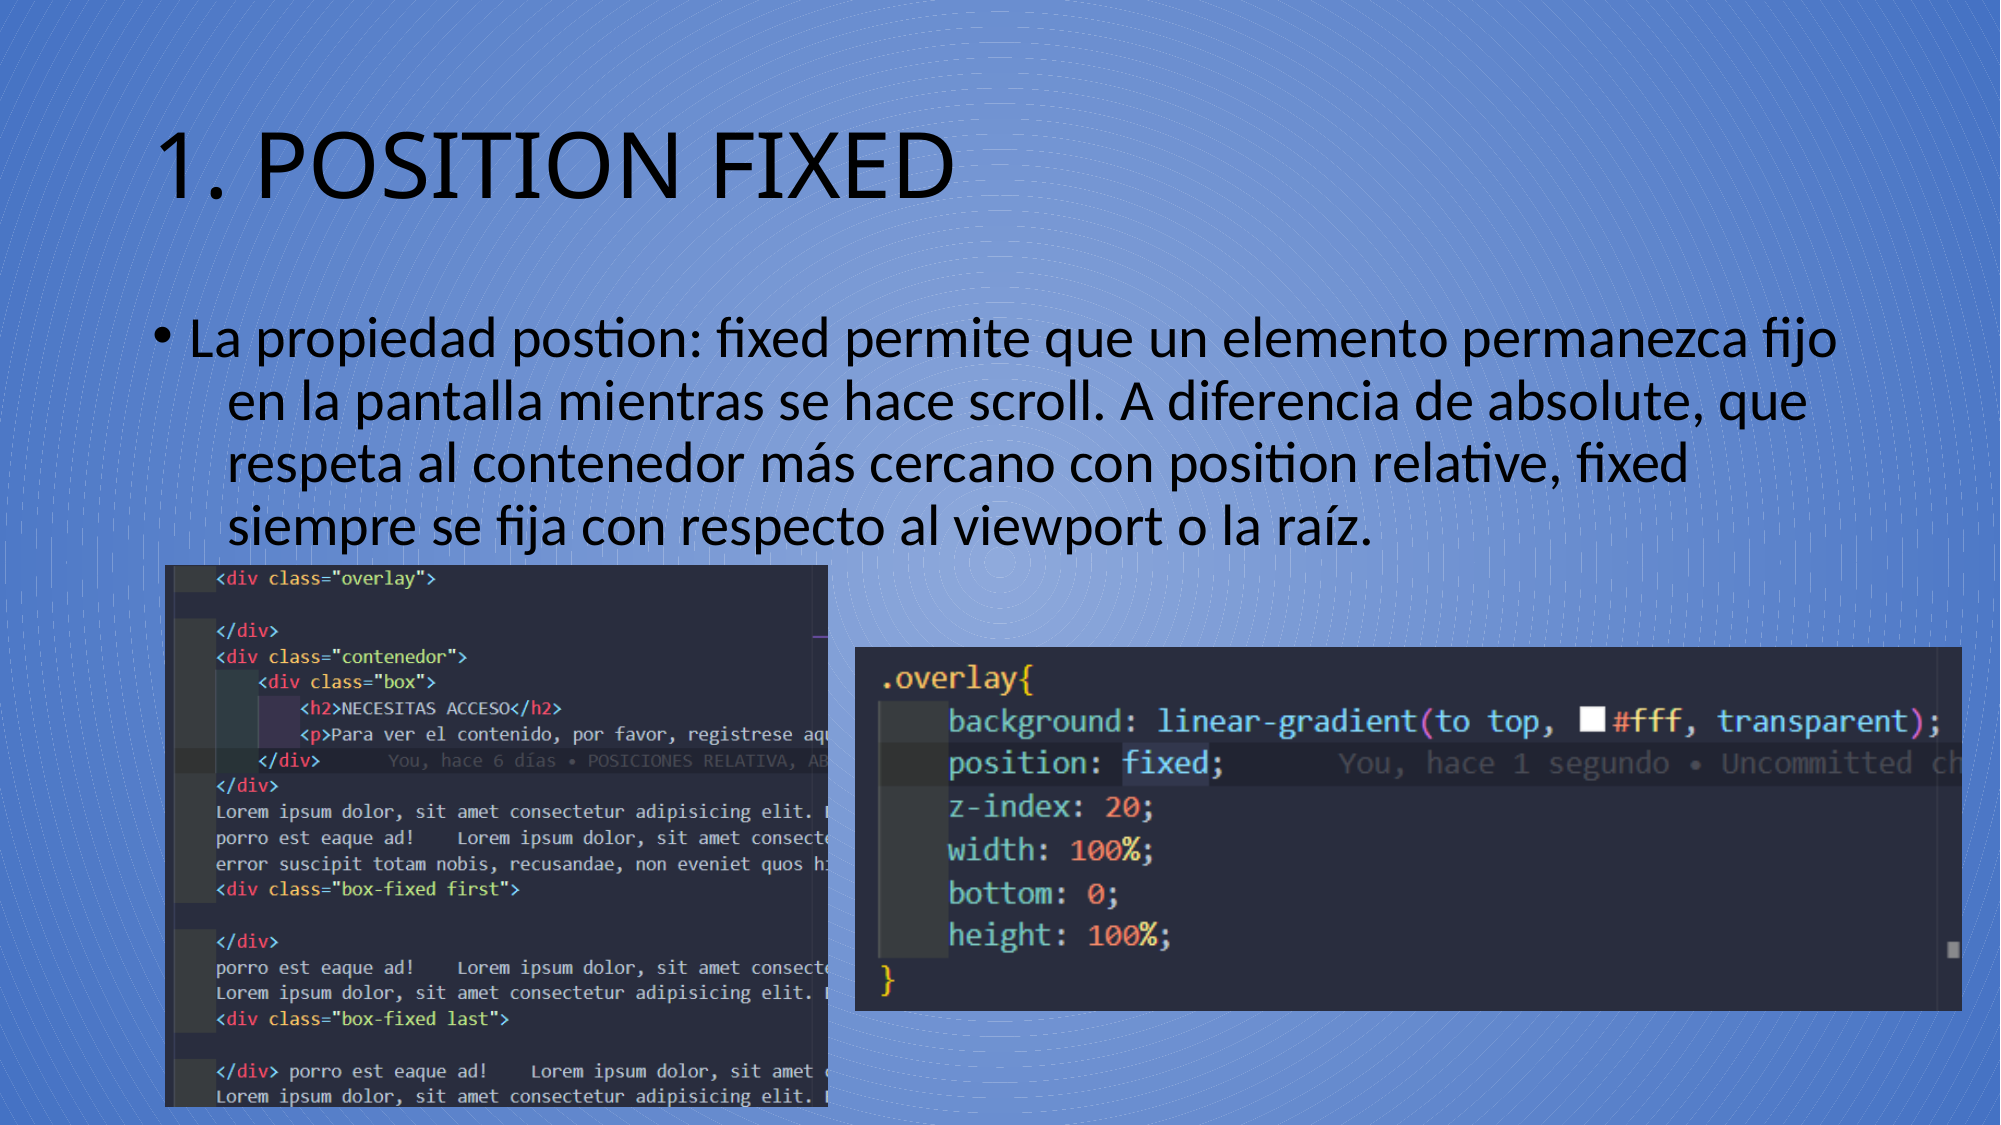

# 1. POSITION FIXED
La propiedad postion: fixed permite que un elemento permanezca fijo en la pantalla mientras se hace scroll. A diferencia de absolute, que respeta al contenedor más cercano con position relative, fixed siempre se fija con respecto al viewport o la raíz.